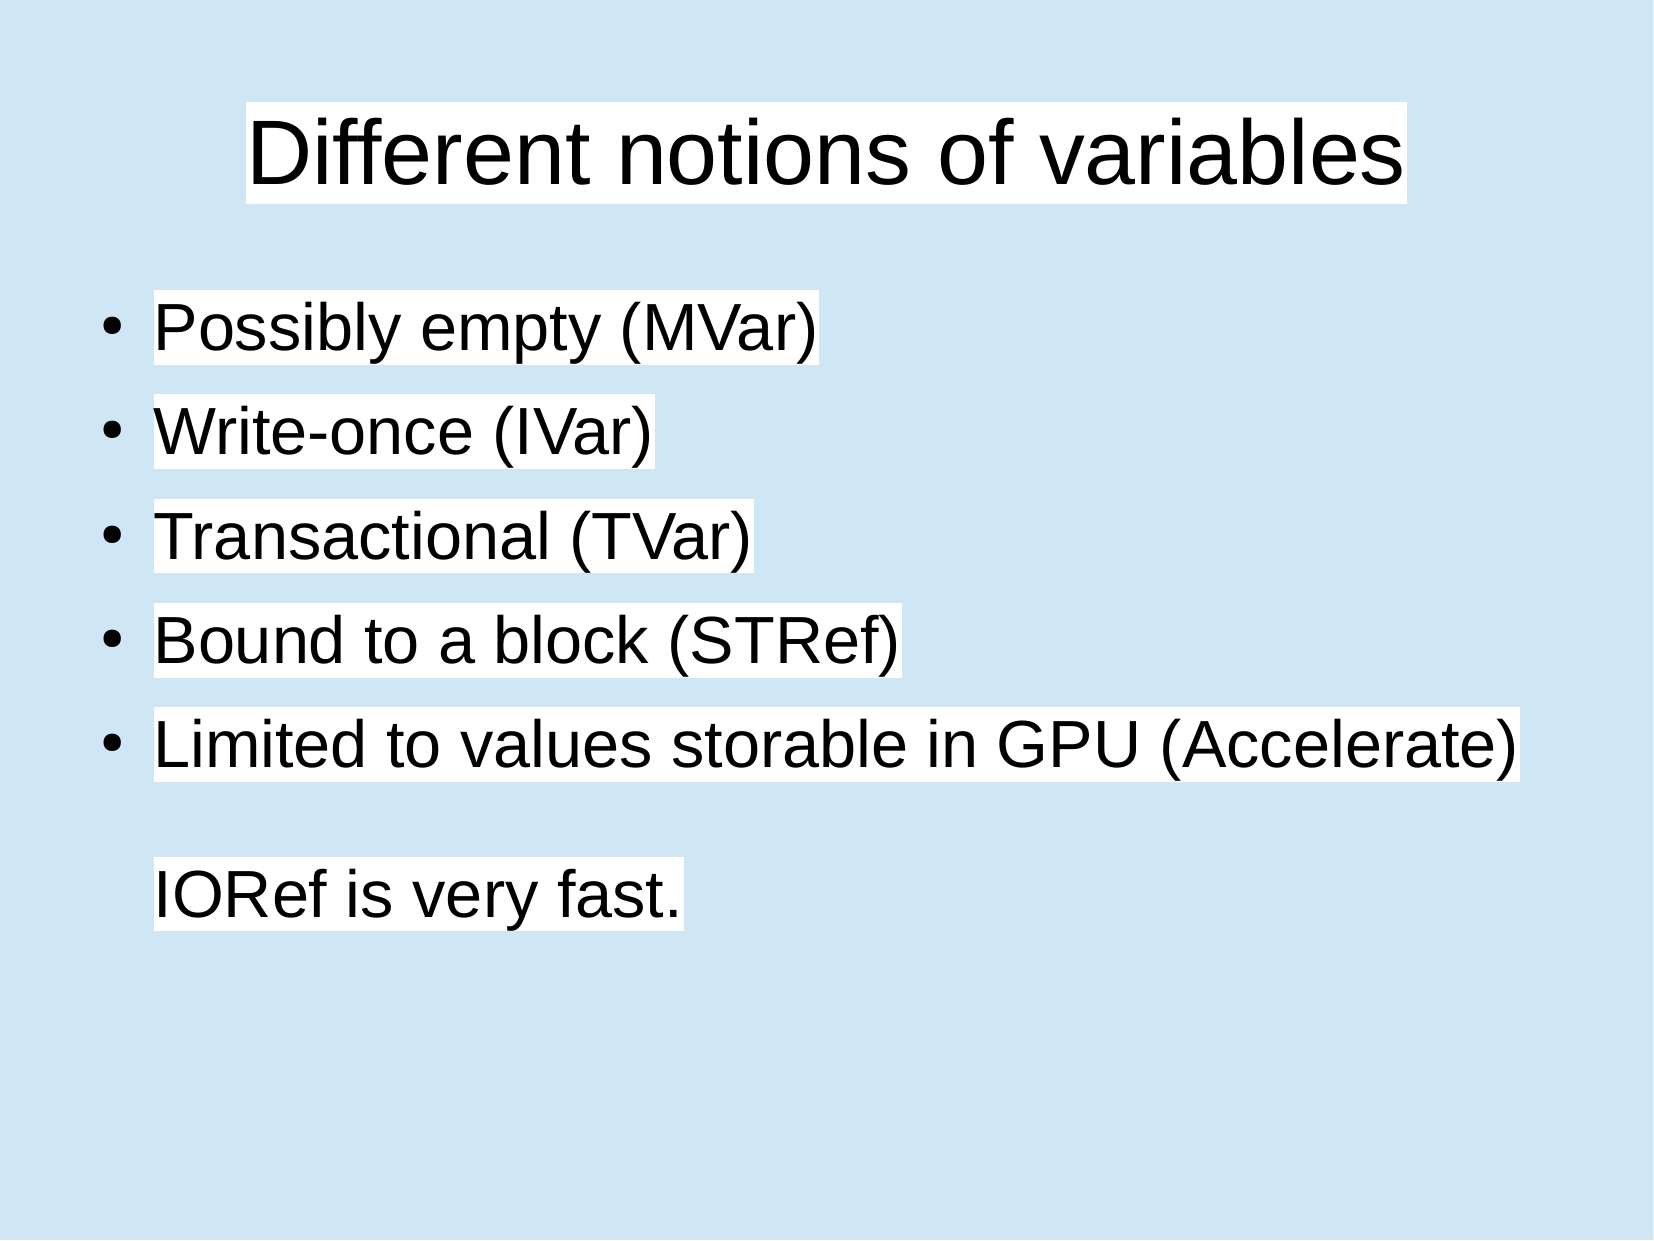

# Different notions of variables
Possibly empty (MVar)
Write-once (IVar)
Transactional (TVar)
Bound to a block (STRef)
Limited to values storable in GPU (Accelerate)
IORef is very fast.